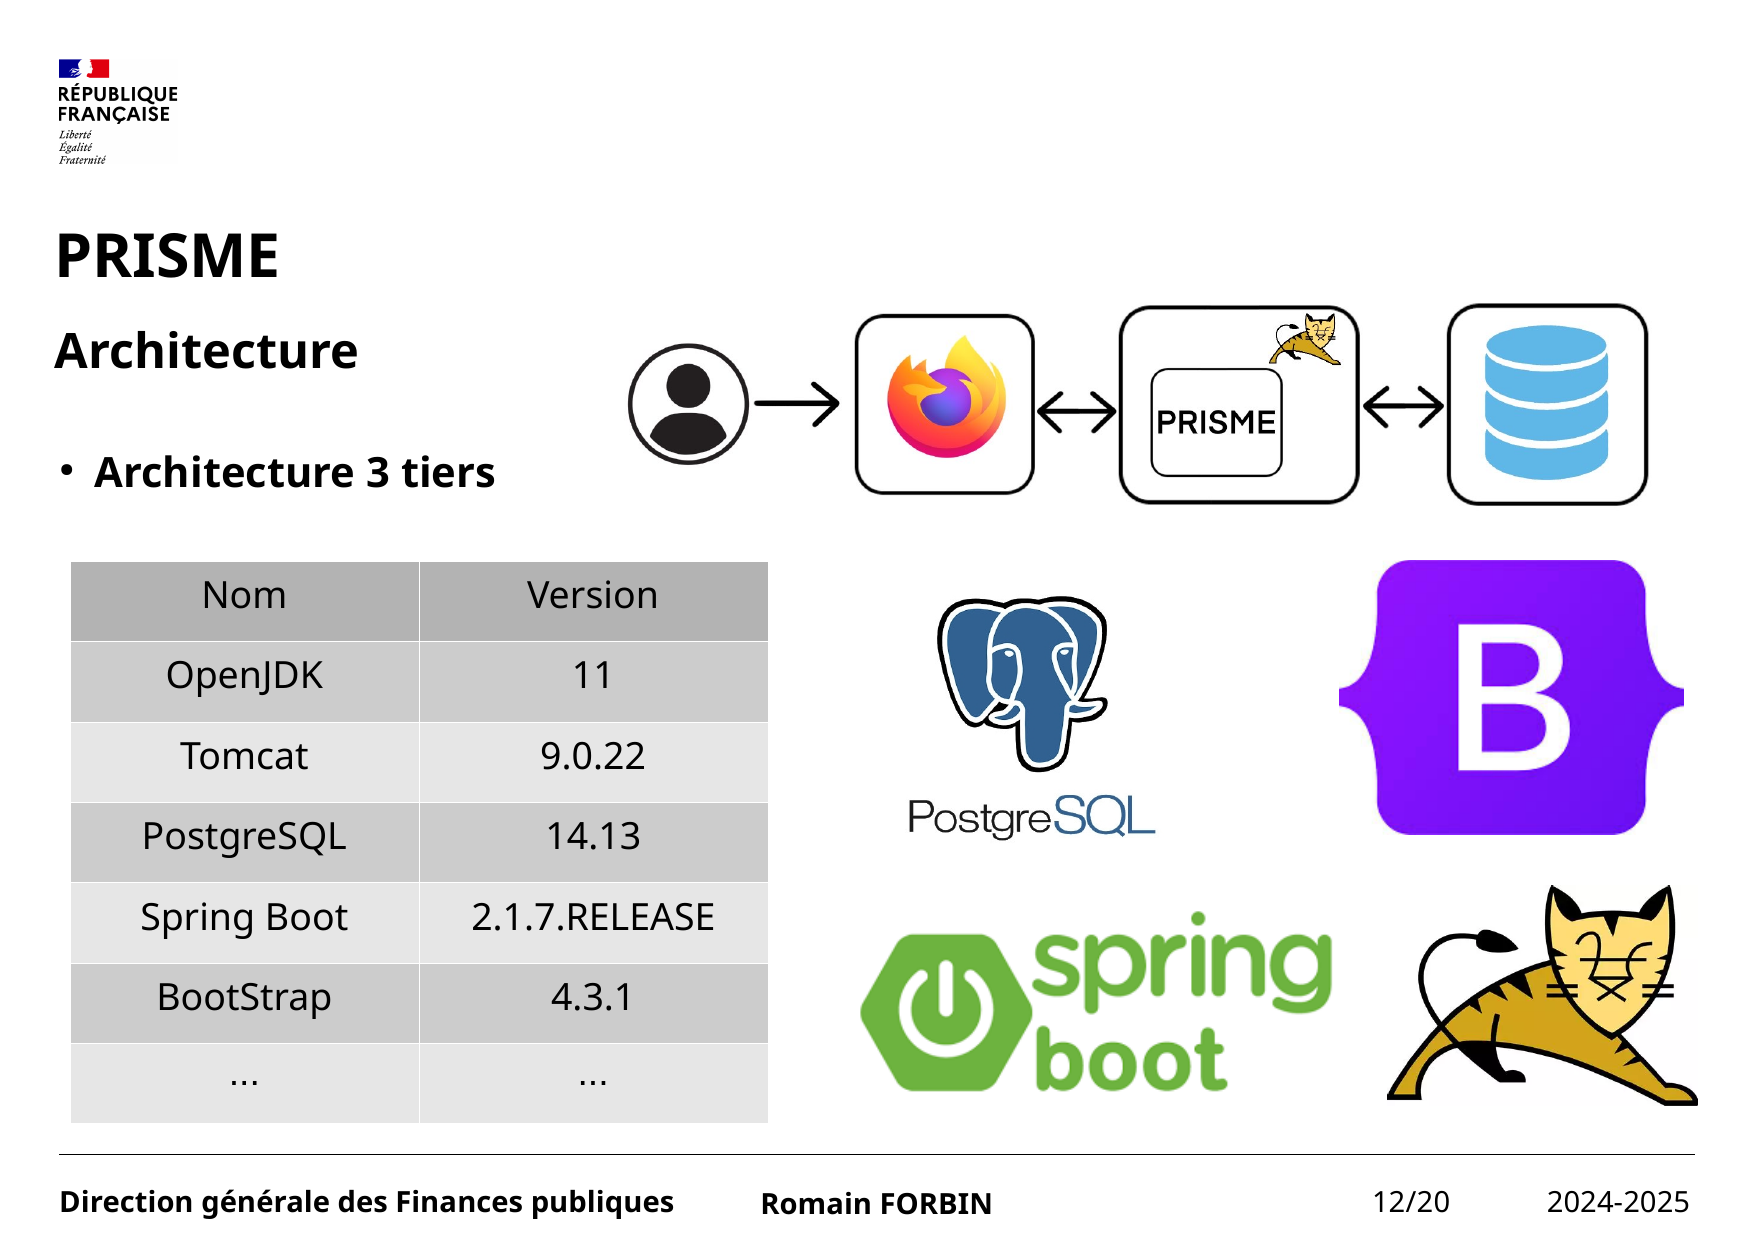

# PRISME
Architecture
Architecture 3 tiers
| Nom | Version |
| --- | --- |
| OpenJDK | 11 |
| Tomcat | 9.0.22 |
| PostgreSQL | 14.13 |
| Spring Boot | 2.1.7.RELEASE |
| BootStrap | 4.3.1 |
| ... | ... |